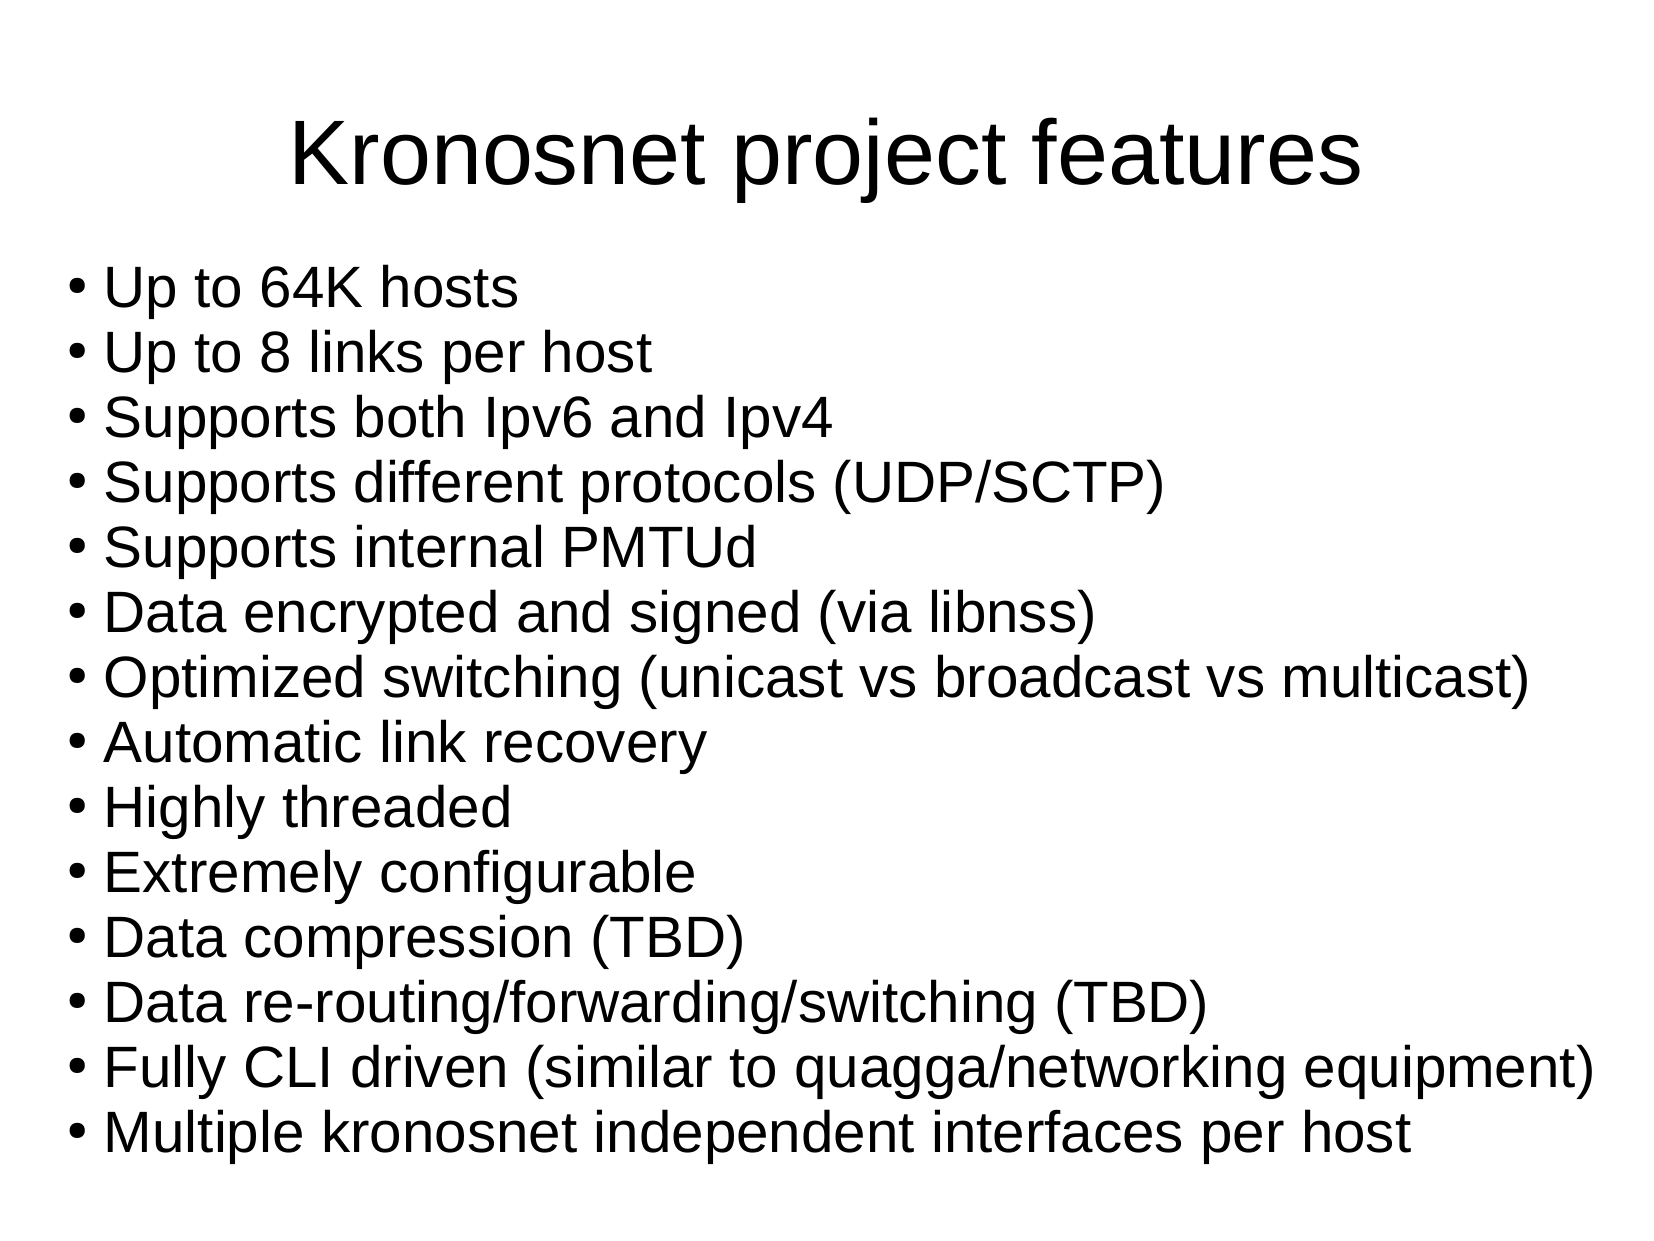

# Kronosnet project features
 Up to 64K hosts
 Up to 8 links per host
 Supports both Ipv6 and Ipv4
 Supports different protocols (UDP/SCTP)
 Supports internal PMTUd
 Data encrypted and signed (via libnss)
 Optimized switching (unicast vs broadcast vs multicast)
 Automatic link recovery
 Highly threaded
 Extremely configurable
 Data compression (TBD)
 Data re-routing/forwarding/switching (TBD)
 Fully CLI driven (similar to quagga/networking equipment)
 Multiple kronosnet independent interfaces per host